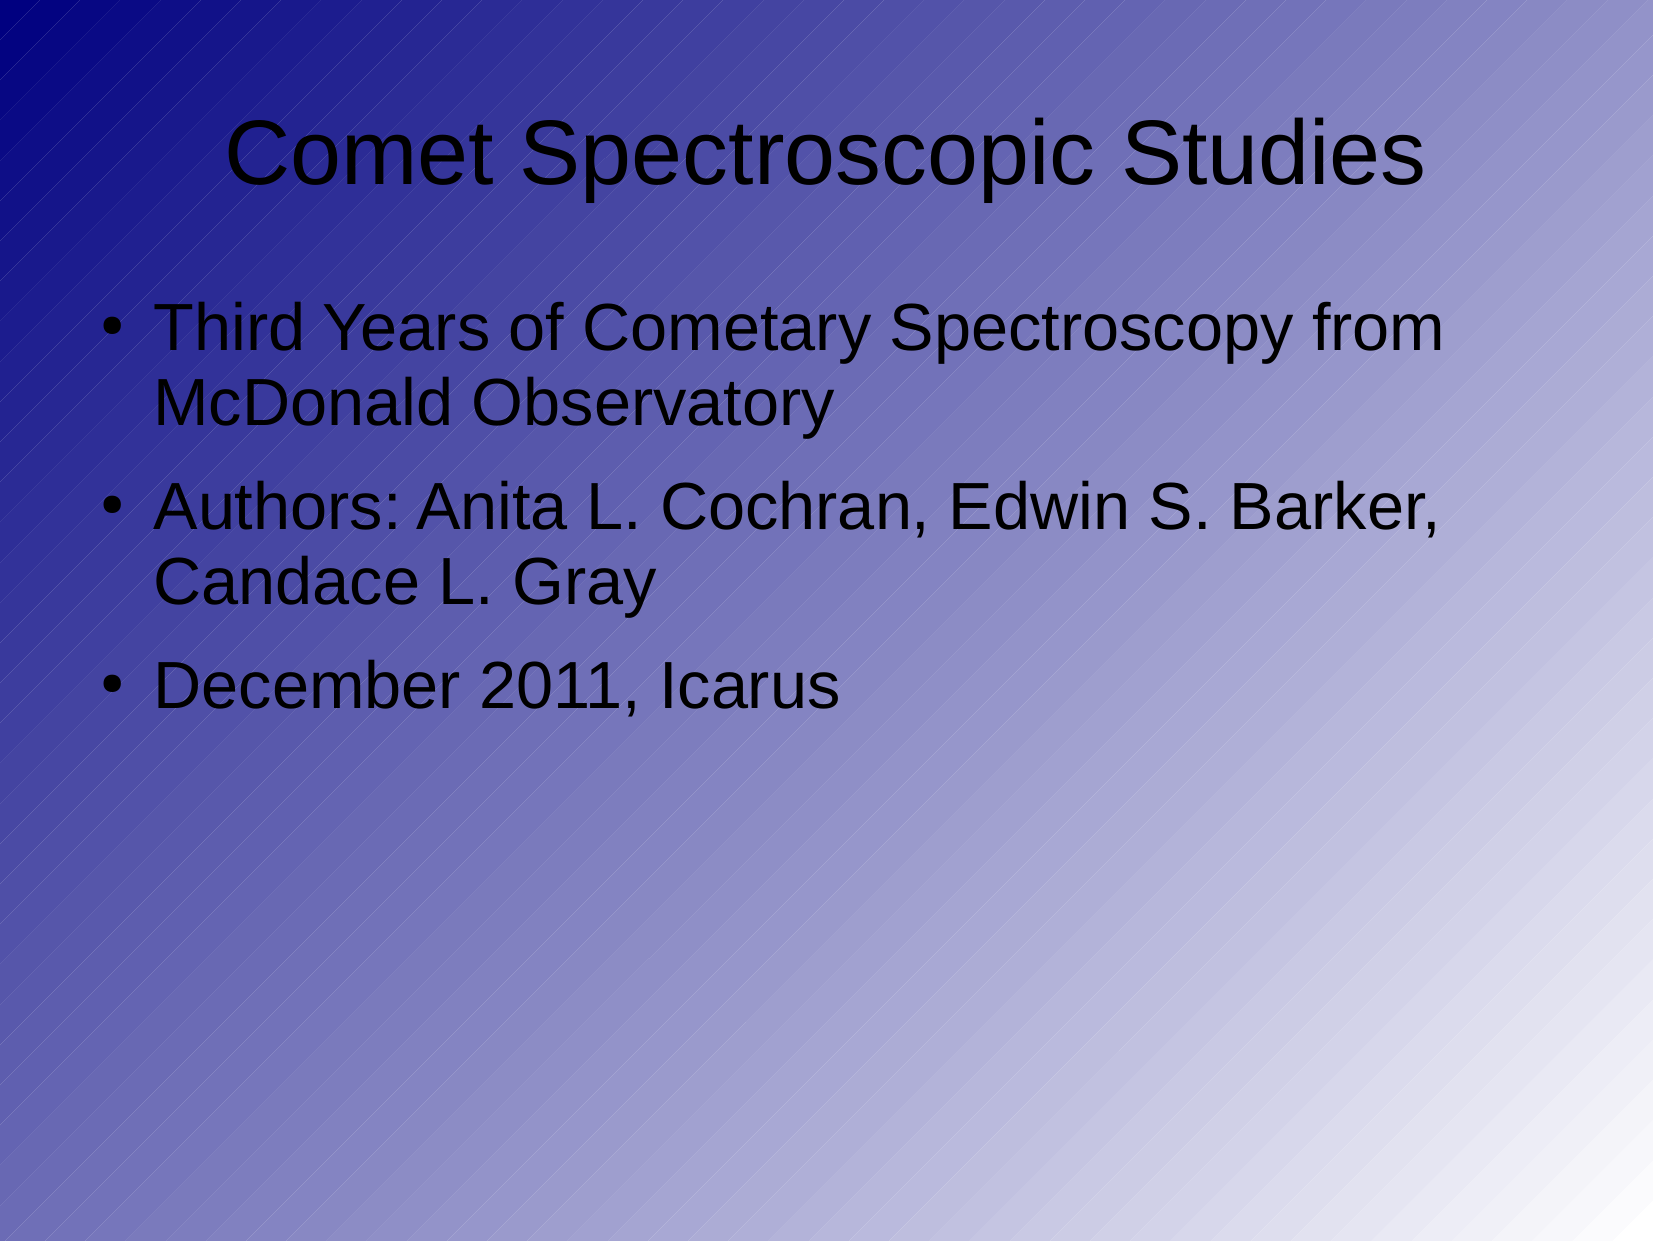

# Comet Spectroscopic Studies
Third Years of Cometary Spectroscopy from McDonald Observatory
Authors: Anita L. Cochran, Edwin S. Barker, Candace L. Gray
December 2011, Icarus